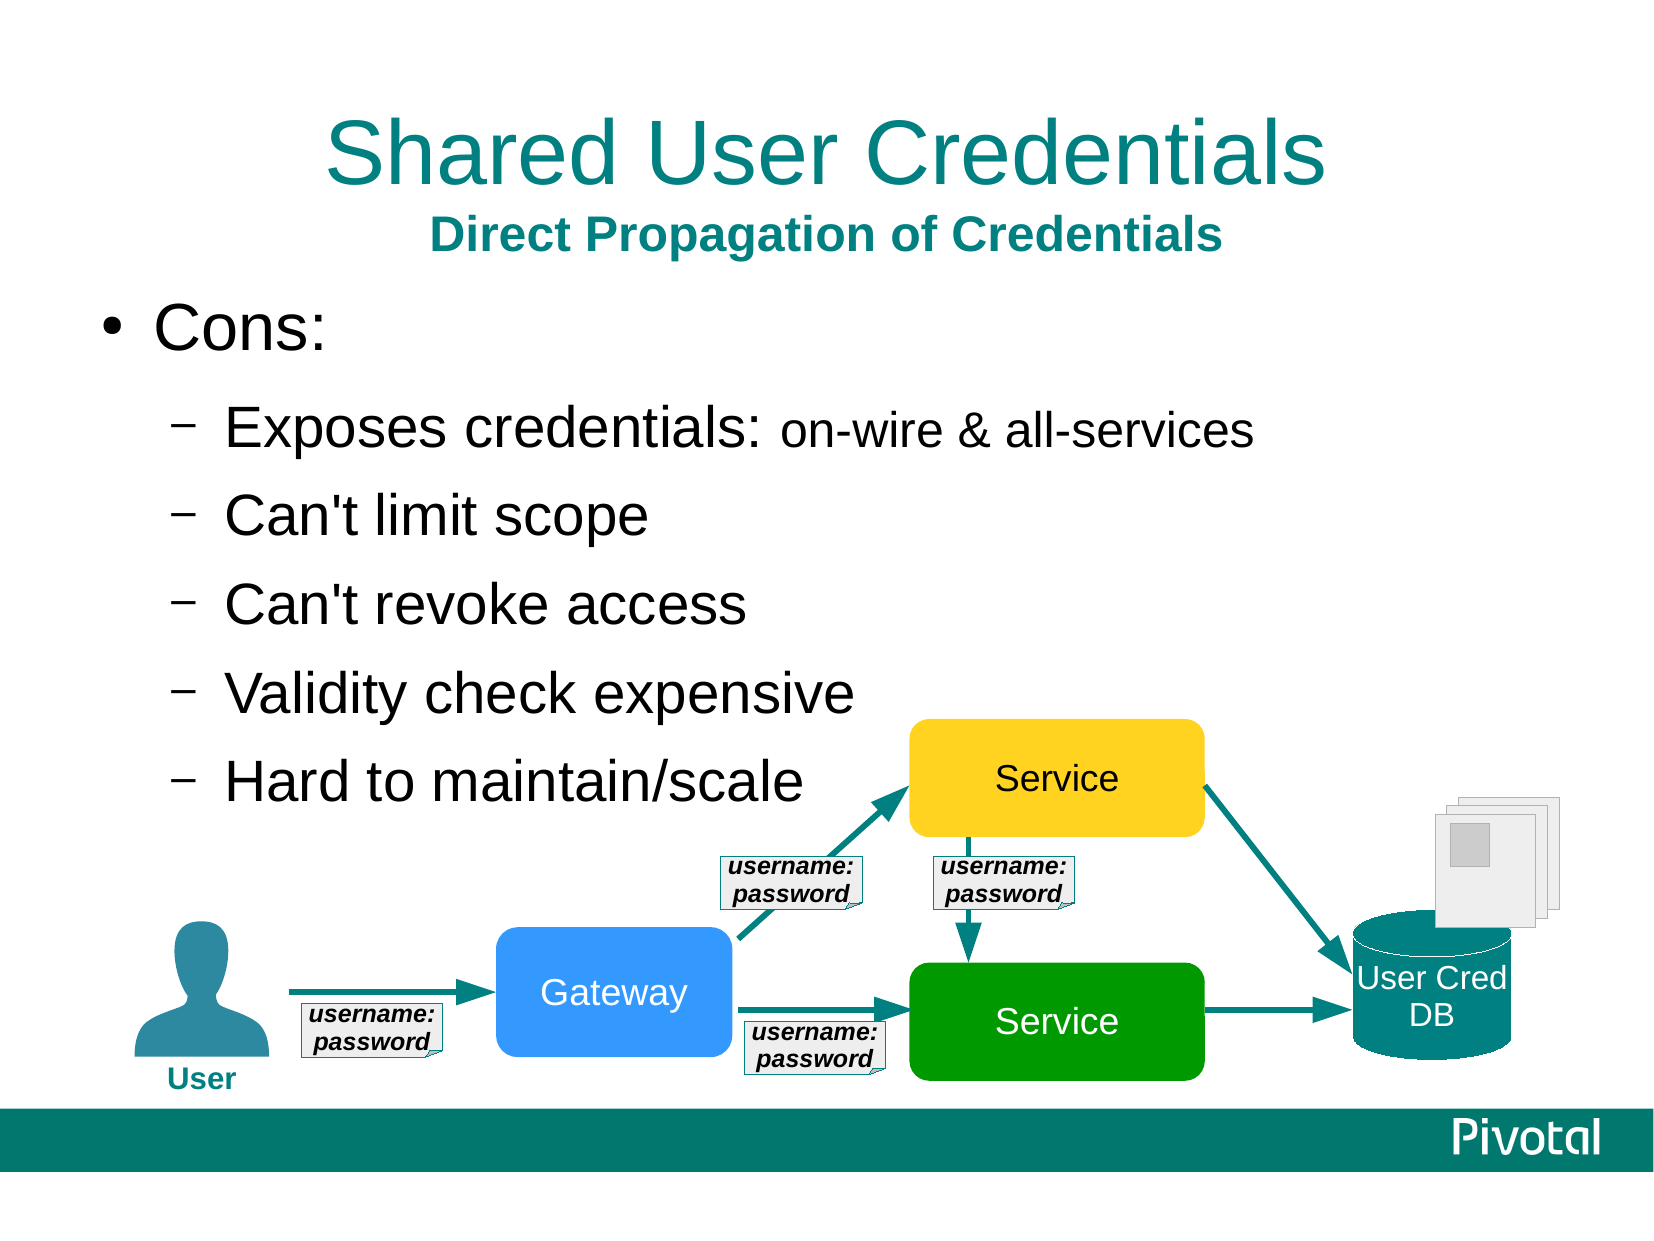

# Shared User Credentials
Direct Propagation of Credentials
Cons:
Exposes credentials: on-wire & all-services
Can't limit scope
Can't revoke access
Validity check expensive
Hard to maintain/scale
Service
username:
password
username:
password
User Cred
DB
Gateway
Service
username:
password
username:
password
User